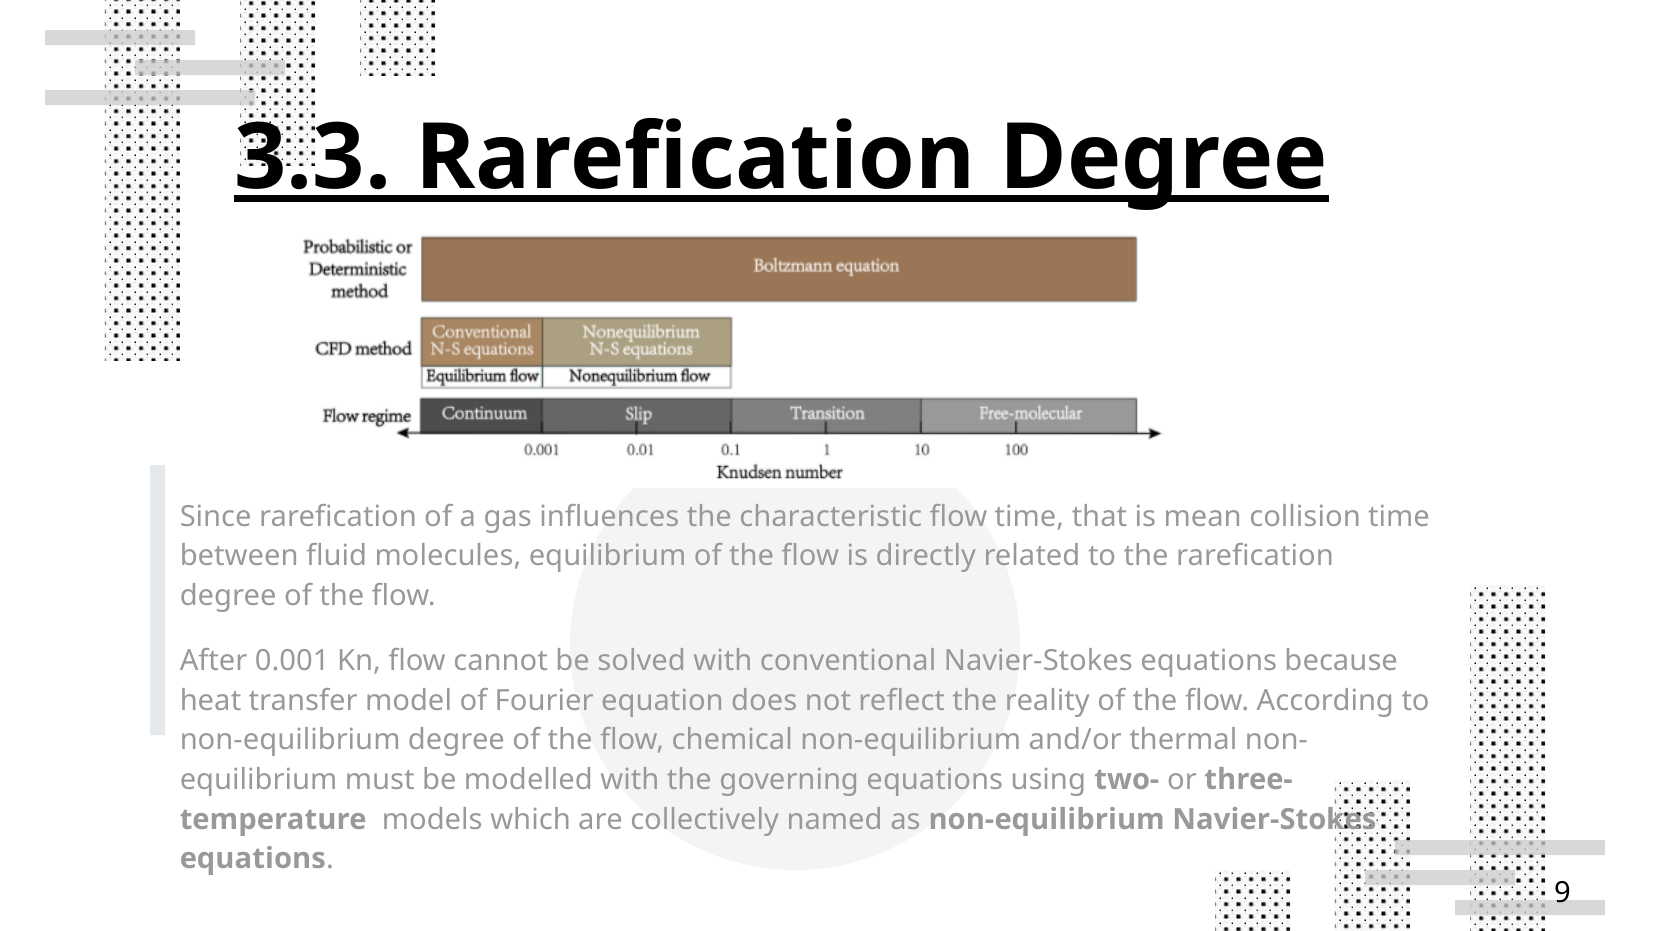

# 3.3. Rarefication Degree
Since rarefication of a gas influences the characteristic flow time, that is mean collision time between fluid molecules, equilibrium of the flow is directly related to the rarefication degree of the flow.
After 0.001 Kn, flow cannot be solved with conventional Navier-Stokes equations because heat transfer model of Fourier equation does not reflect the reality of the flow. According to non-equilibrium degree of the flow, chemical non-equilibrium and/or thermal non-equilibrium must be modelled with the governing equations using two- or three-temperature models which are collectively named as non-equilibrium Navier-Stokes equations.
9